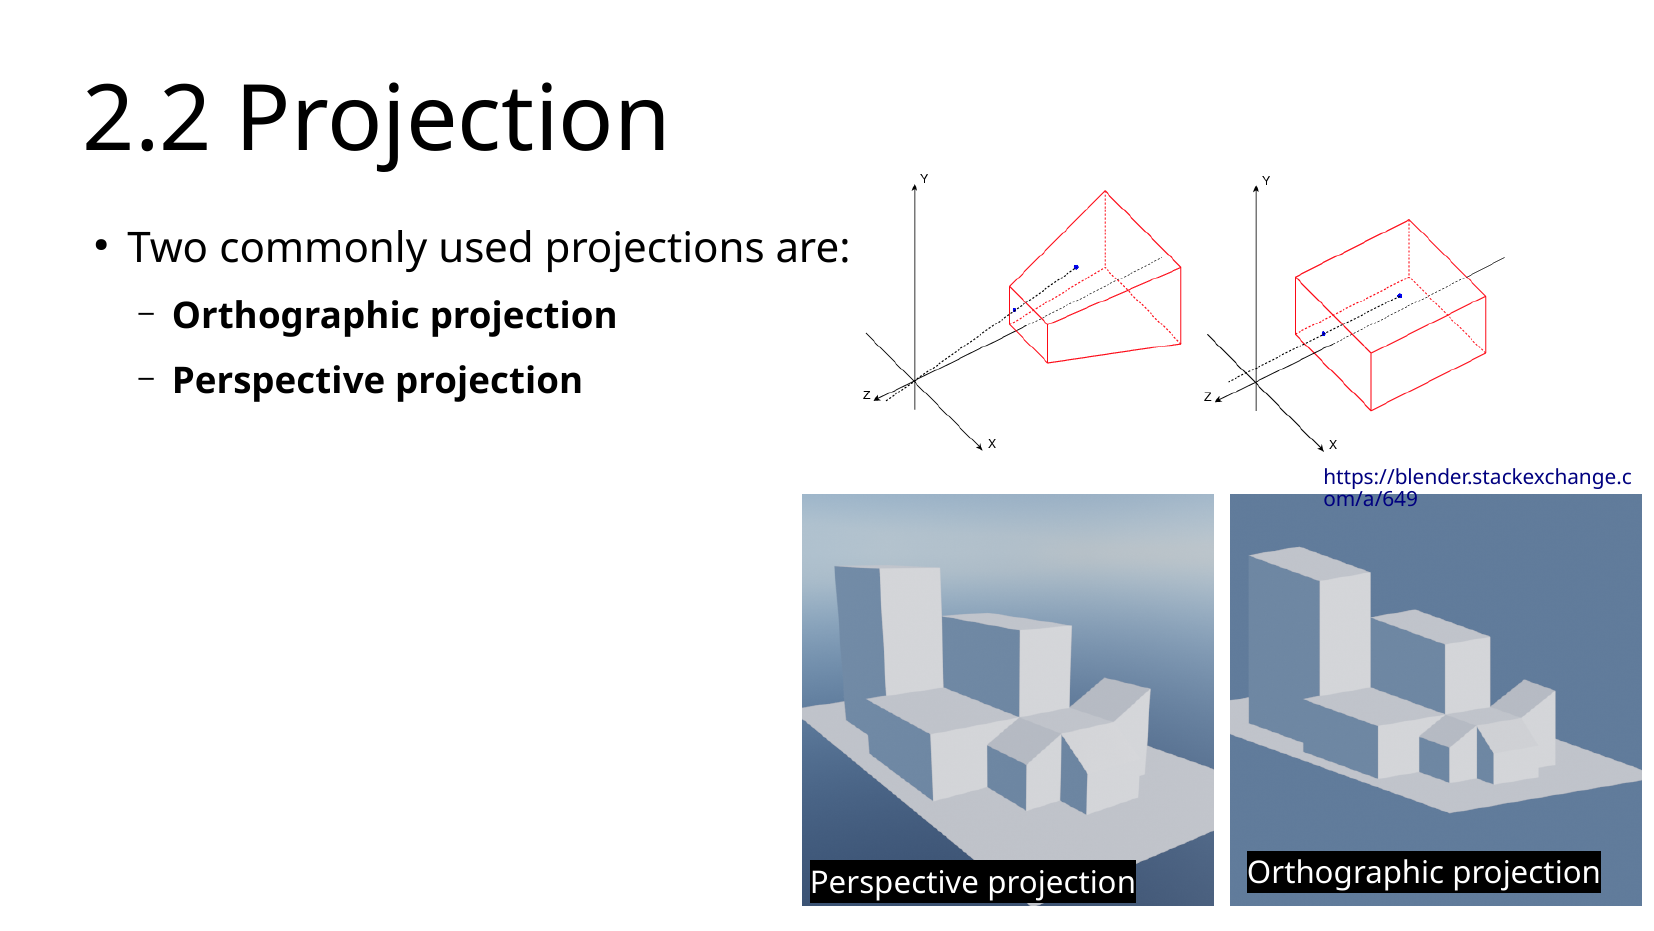

# 2.2 Projection
Two commonly used projections are:
Orthographic projection
Perspective projection
https://blender.stackexchange.com/a/649
Orthographic projection
72
Perspective projection